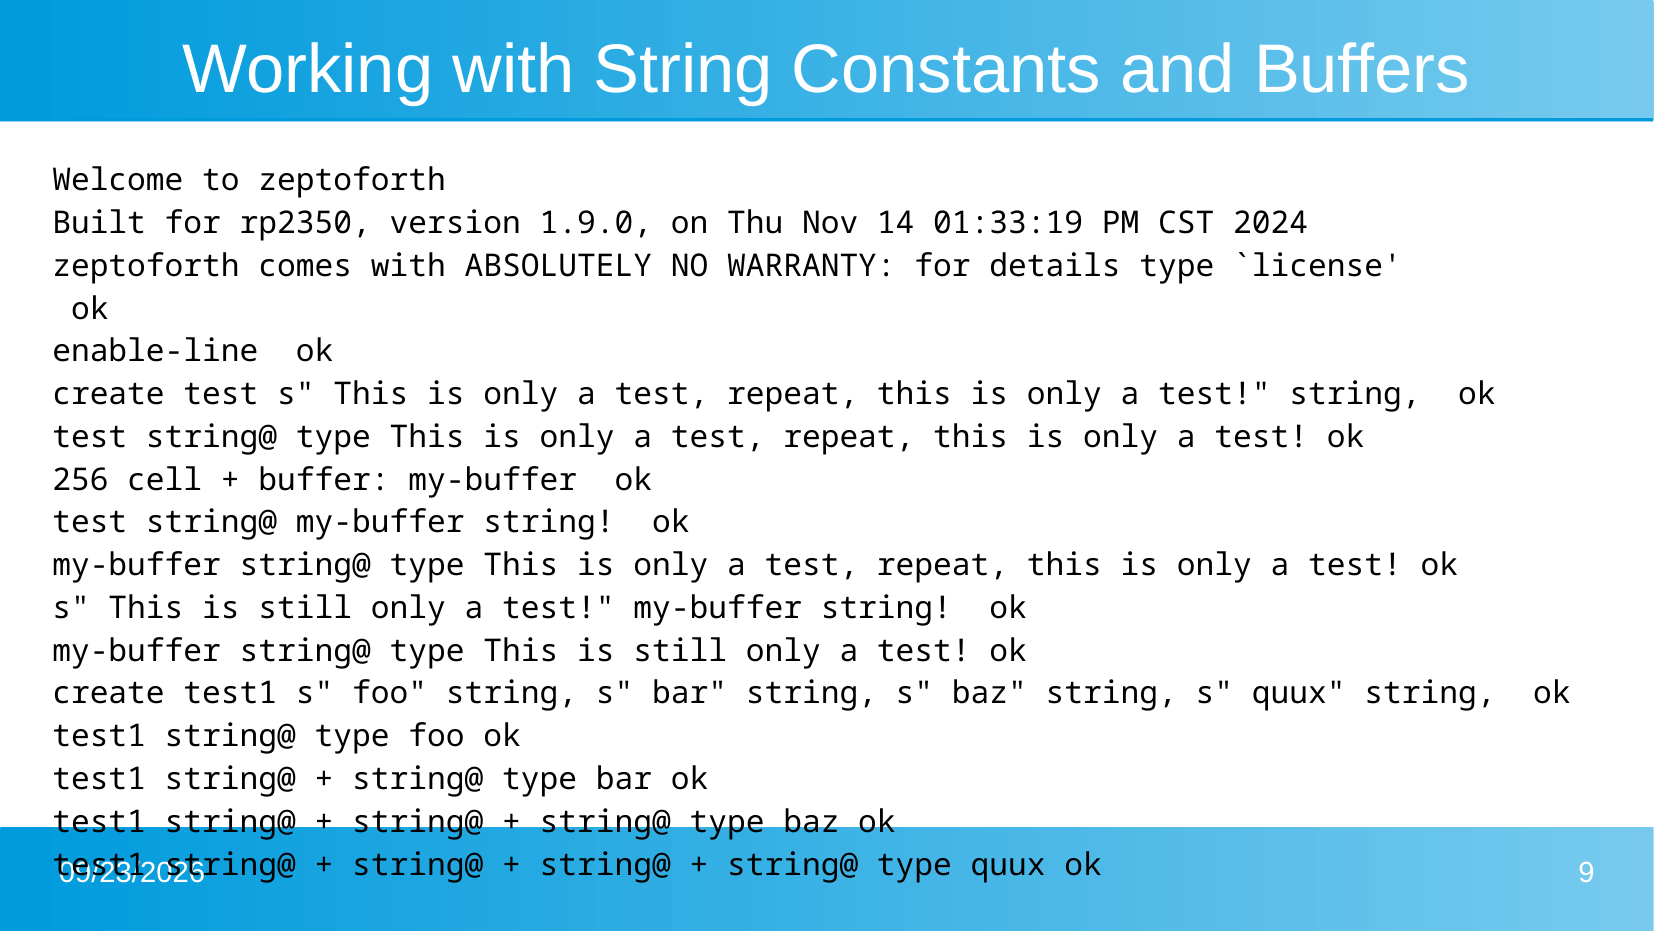

# Working with String Constants and Buffers
Welcome to zeptoforth
Built for rp2350, version 1.9.0, on Thu Nov 14 01:33:19 PM CST 2024
zeptoforth comes with ABSOLUTELY NO WARRANTY: for details type `license'
 ok
enable-line ok
create test s" This is only a test, repeat, this is only a test!" string, ok
test string@ type This is only a test, repeat, this is only a test! ok
256 cell + buffer: my-buffer ok
test string@ my-buffer string! ok
my-buffer string@ type This is only a test, repeat, this is only a test! ok
s" This is still only a test!" my-buffer string! ok
my-buffer string@ type This is still only a test! ok
create test1 s" foo" string, s" bar" string, s" baz" string, s" quux" string, ok
test1 string@ type foo ok
test1 string@ + string@ type bar ok
test1 string@ + string@ + string@ type baz ok
test1 string@ + string@ + string@ + string@ type quux ok
9